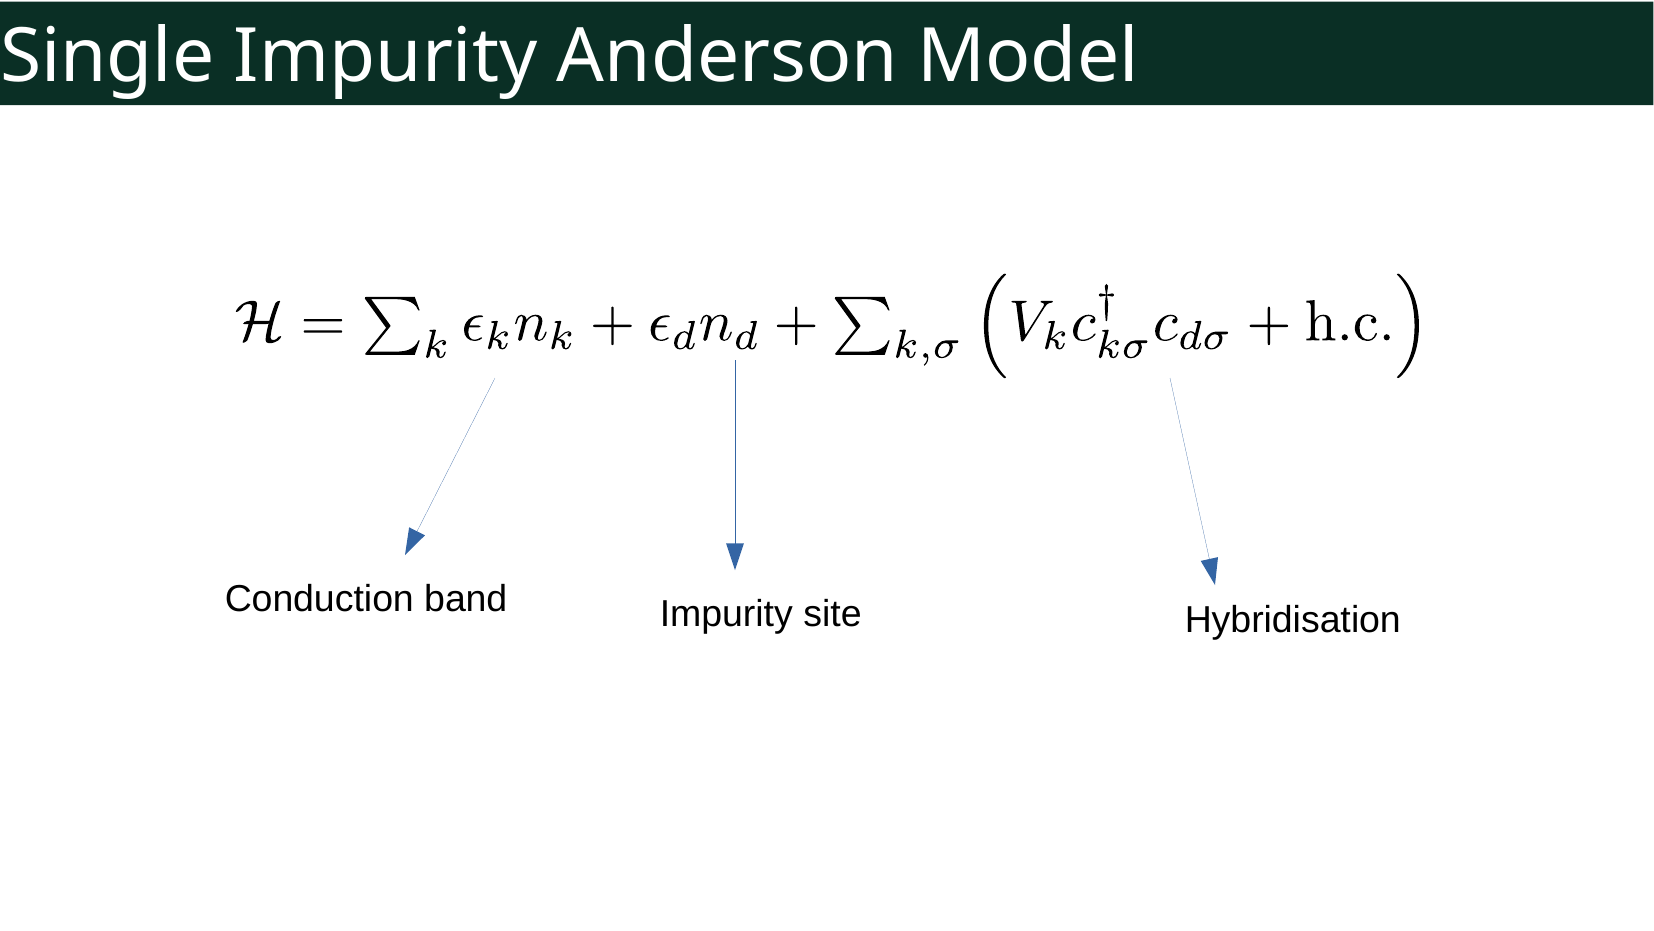

# Single Impurity Anderson Model
Conduction band
Impurity site
Hybridisation